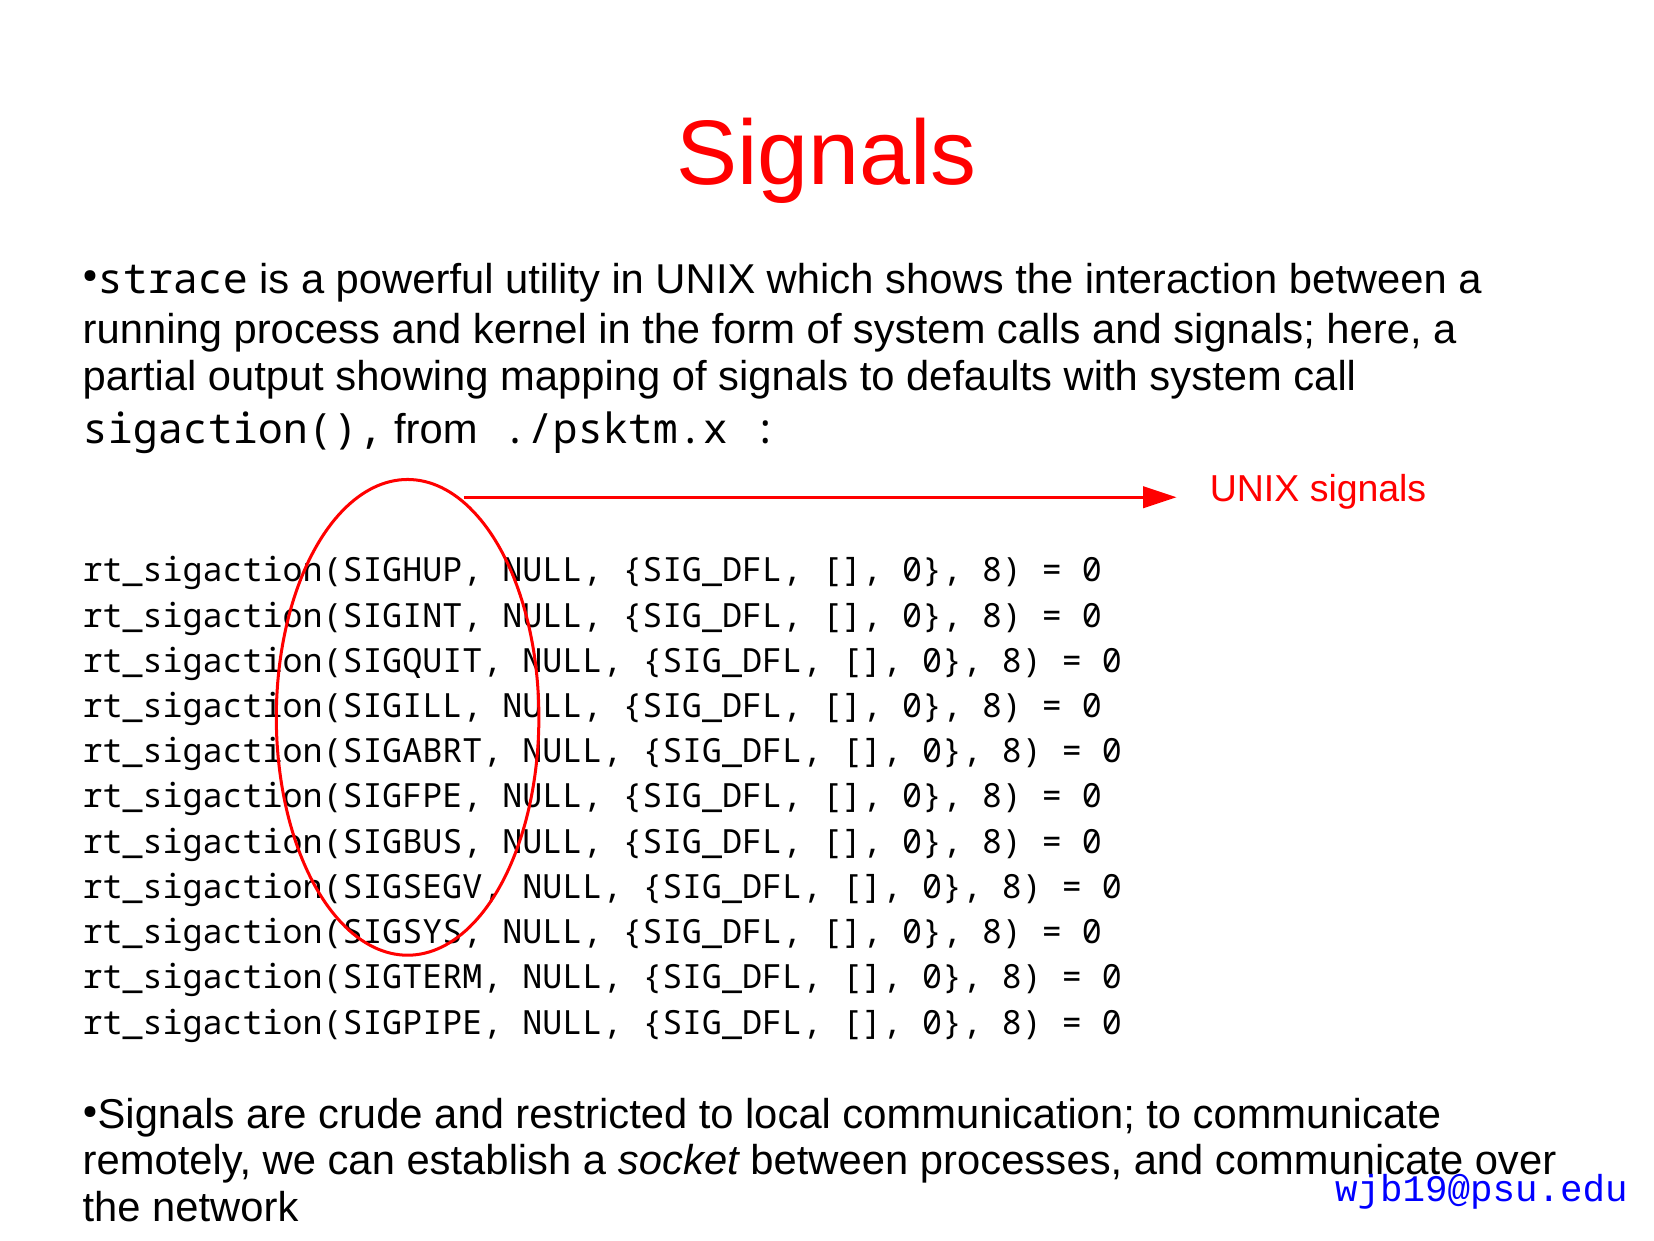

# Signals
strace is a powerful utility in UNIX which shows the interaction between a running process and kernel in the form of system calls and signals; here, a partial output showing mapping of signals to defaults with system call sigaction(), from ./psktm.x :
rt_sigaction(SIGHUP, NULL, {SIG_DFL, [], 0}, 8) = 0
rt_sigaction(SIGINT, NULL, {SIG_DFL, [], 0}, 8) = 0
rt_sigaction(SIGQUIT, NULL, {SIG_DFL, [], 0}, 8) = 0
rt_sigaction(SIGILL, NULL, {SIG_DFL, [], 0}, 8) = 0
rt_sigaction(SIGABRT, NULL, {SIG_DFL, [], 0}, 8) = 0
rt_sigaction(SIGFPE, NULL, {SIG_DFL, [], 0}, 8) = 0
rt_sigaction(SIGBUS, NULL, {SIG_DFL, [], 0}, 8) = 0
rt_sigaction(SIGSEGV, NULL, {SIG_DFL, [], 0}, 8) = 0
rt_sigaction(SIGSYS, NULL, {SIG_DFL, [], 0}, 8) = 0
rt_sigaction(SIGTERM, NULL, {SIG_DFL, [], 0}, 8) = 0
rt_sigaction(SIGPIPE, NULL, {SIG_DFL, [], 0}, 8) = 0
Signals are crude and restricted to local communication; to communicate remotely, we can establish a socket between processes, and communicate over the network
UNIX signals
wjb19@psu.edu